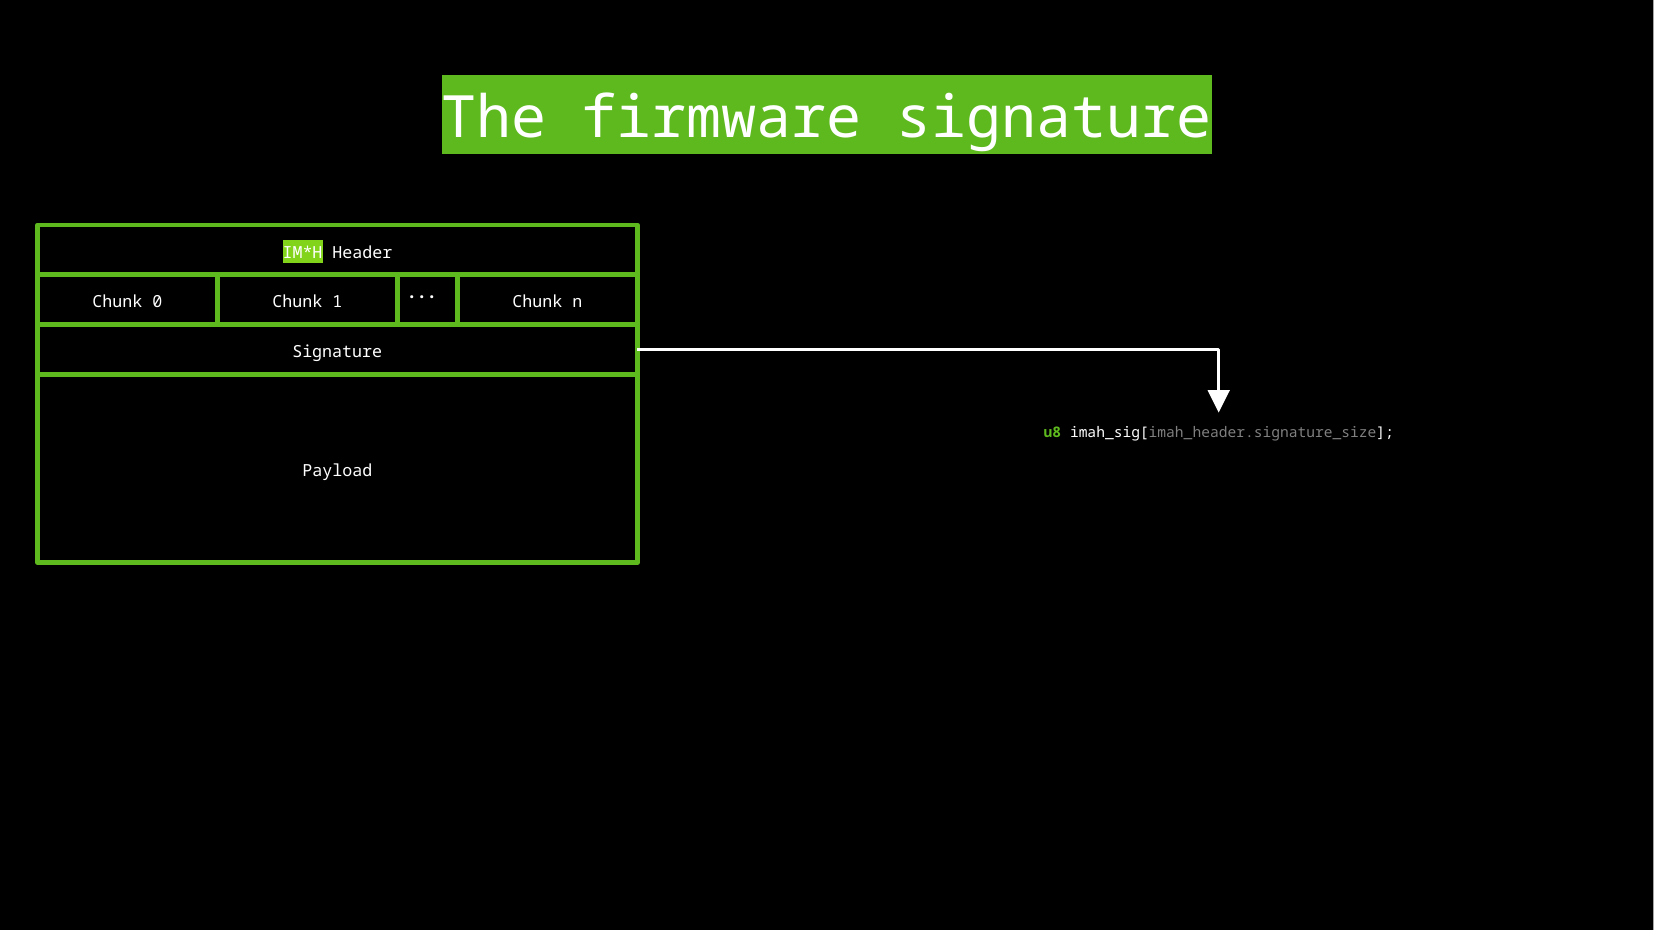

# The firmware signature
IM*H Header
...
Chunk 0
Chunk 1
Chunk n
Signature
Payload
u8 imah_sig[imah_header.signature_size];